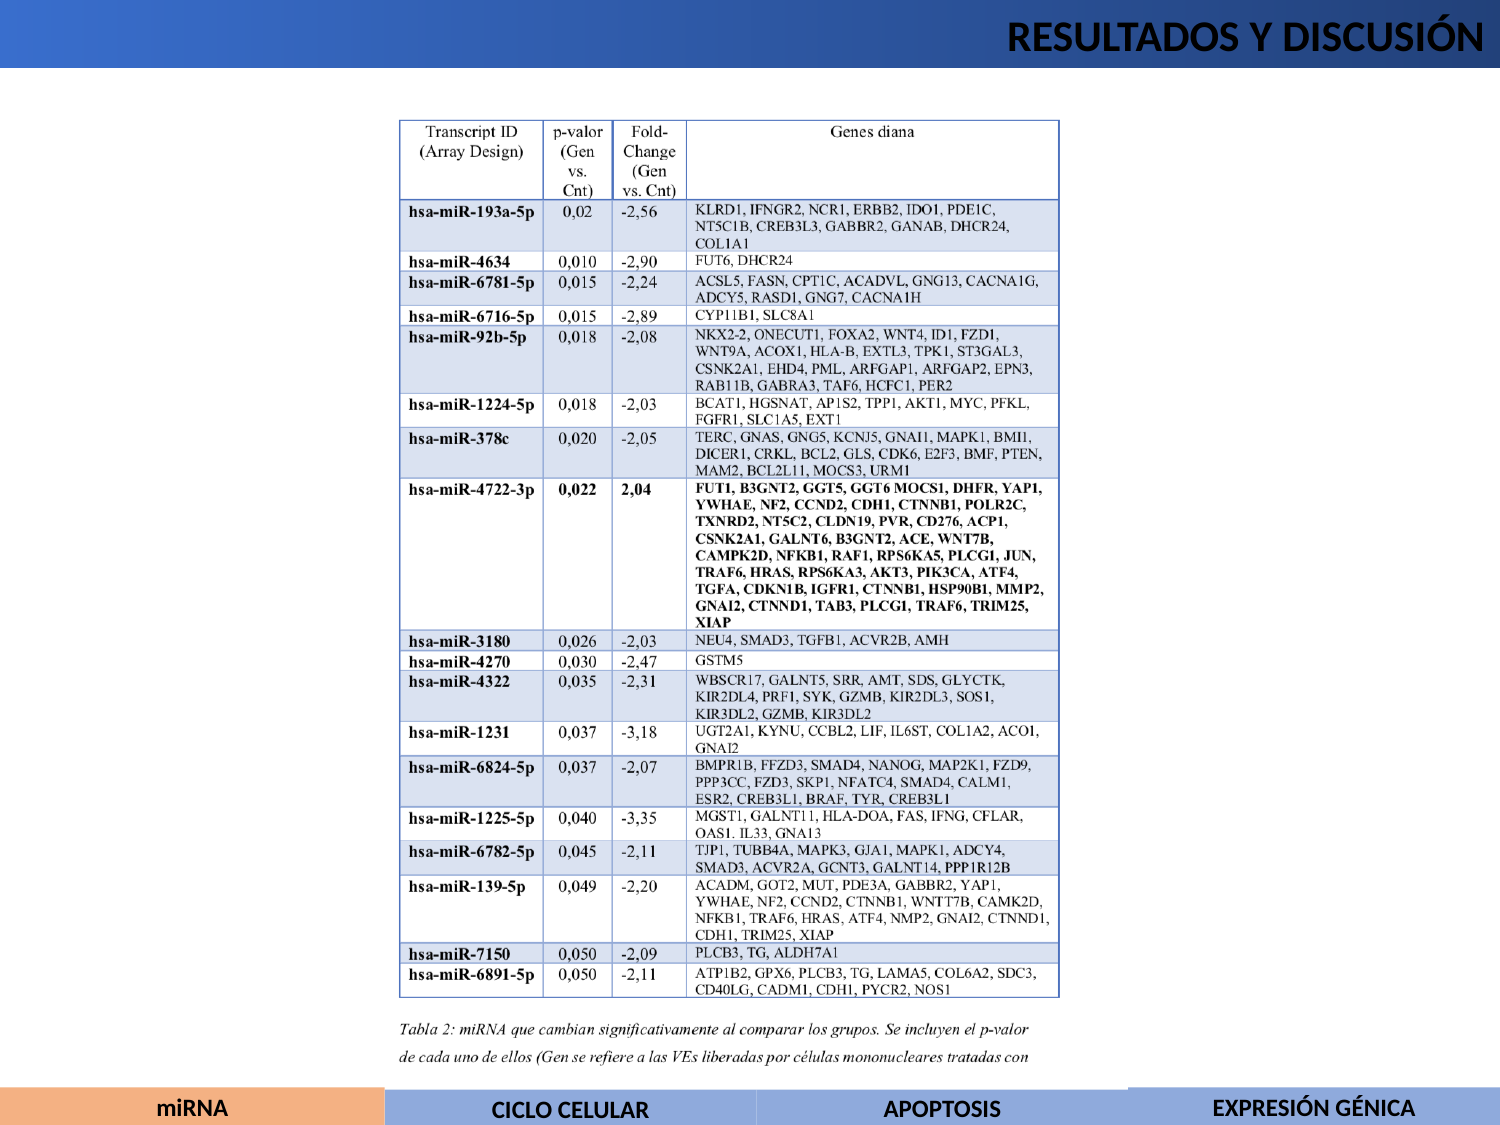

RESULTADOS Y DISCUSIÓN
miRNA
EXPRESIÓN GÉNICA
CICLO CELULAR
APOPTOSIS